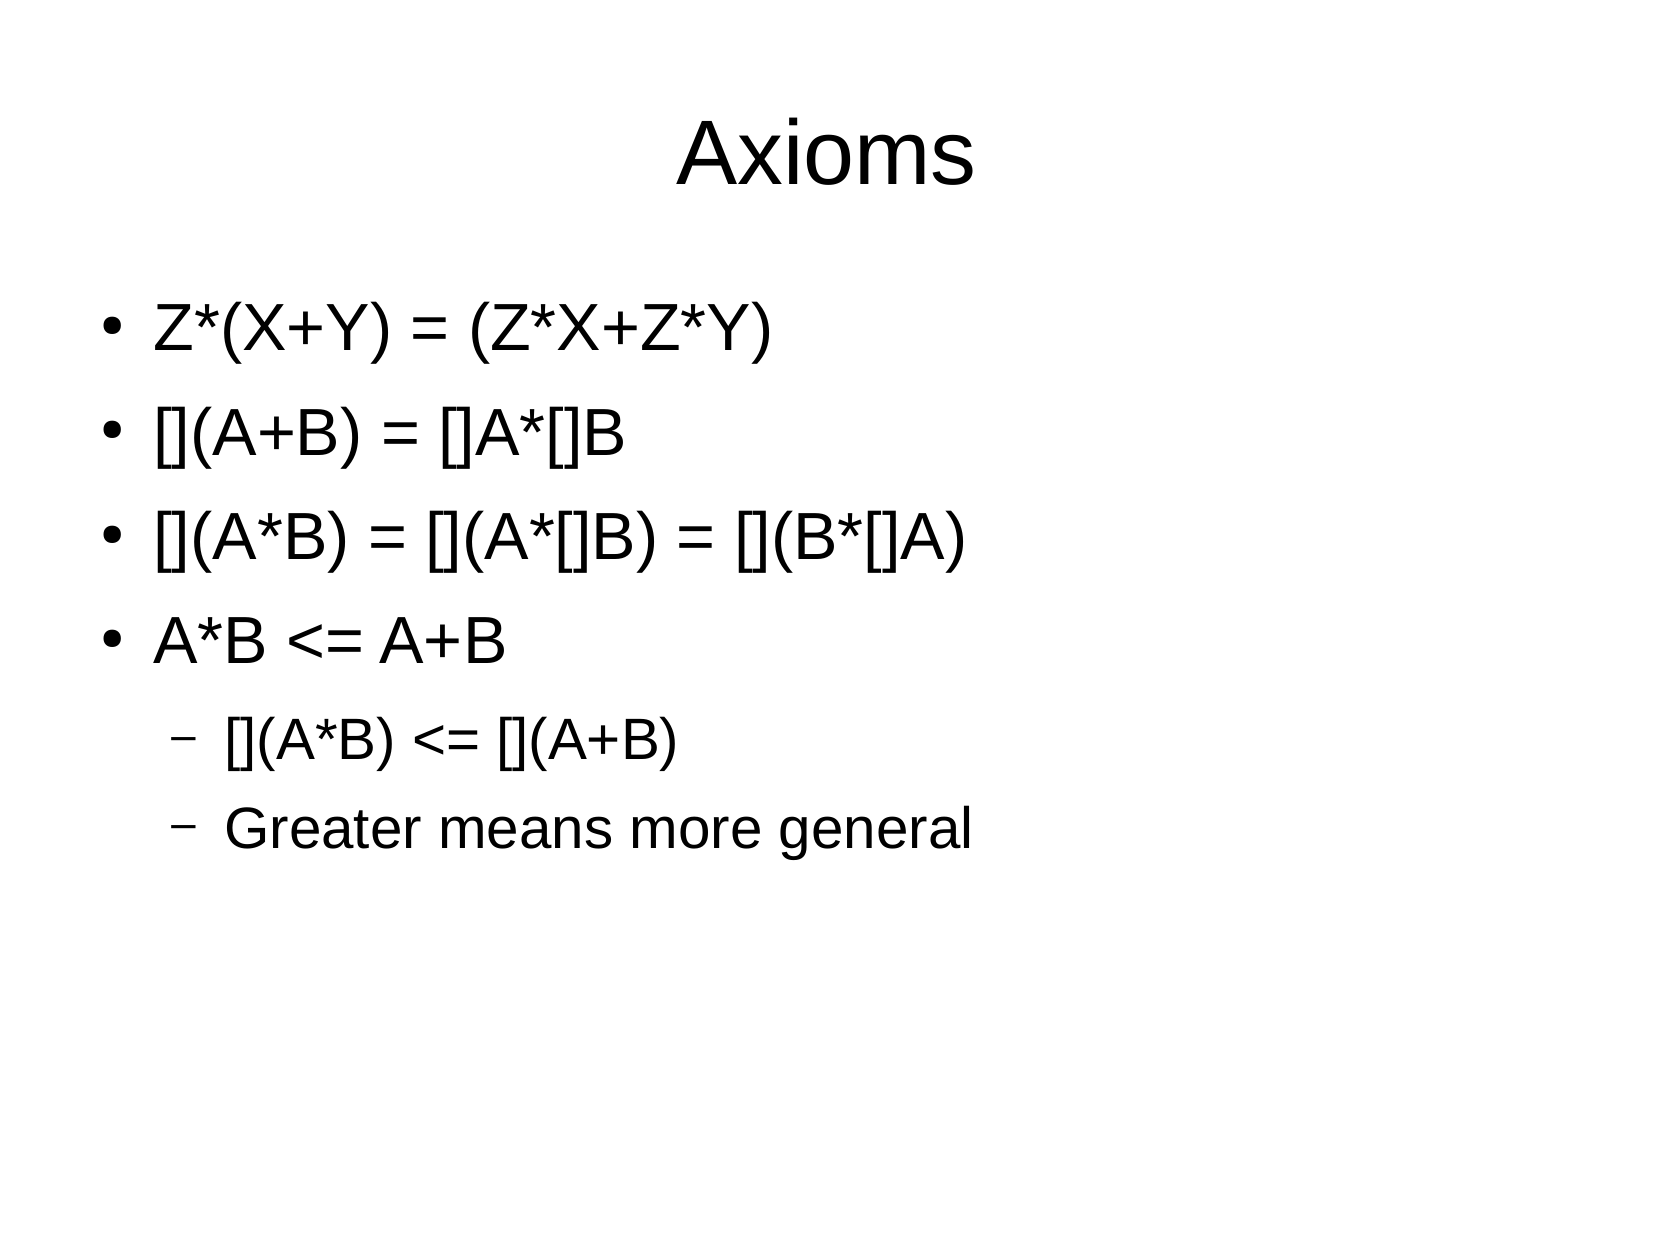

# Axioms
Z*(X+Y) = (Z*X+Z*Y)
[](A+B) = []A*[]B
[](A*B) = [](A*[]B) = [](B*[]A)
A*B <= A+B
[](A*B) <= [](A+B)
Greater means more general